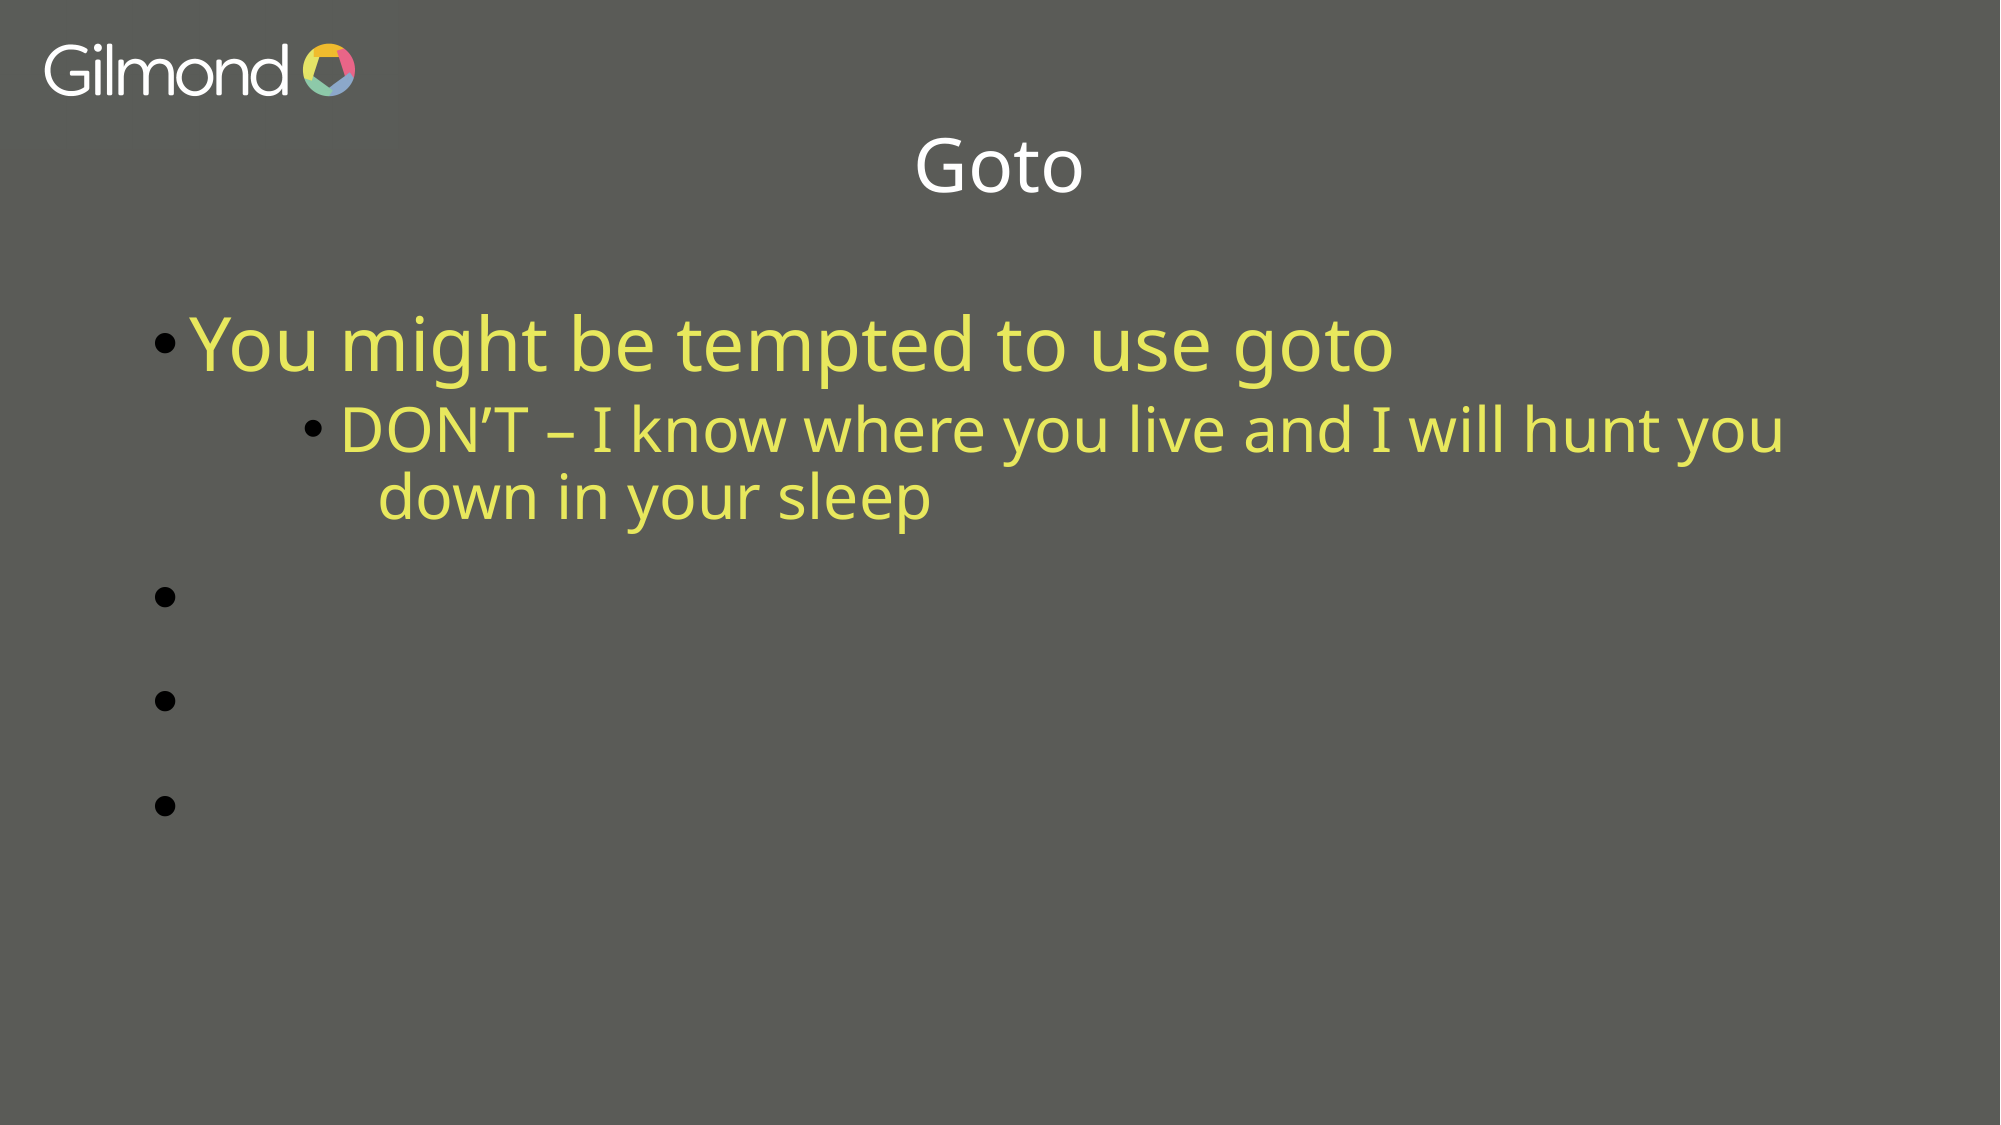

# Goto
You might be tempted to use goto
DON’T – I know where you live and I will hunt you down in your sleep